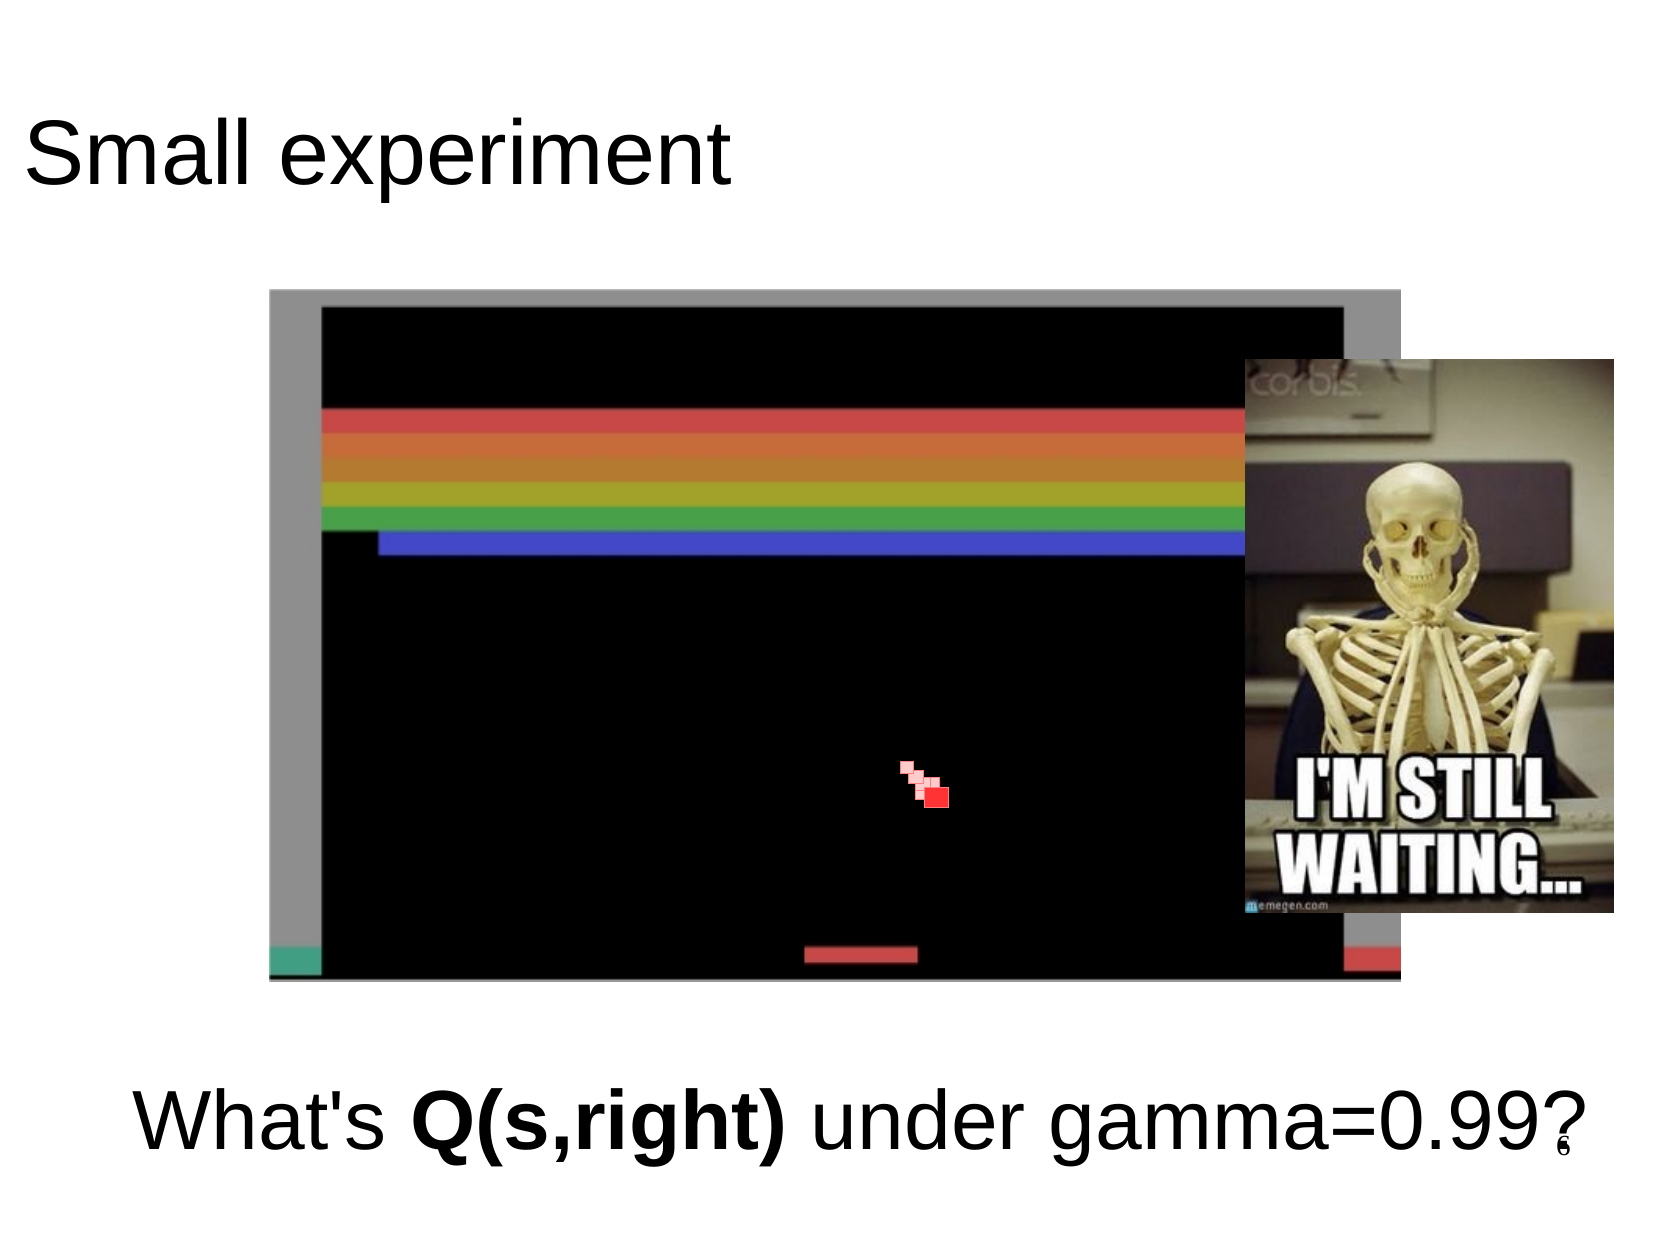

# Small experiment
What's Q(s,right) under gamma=0.99?
6